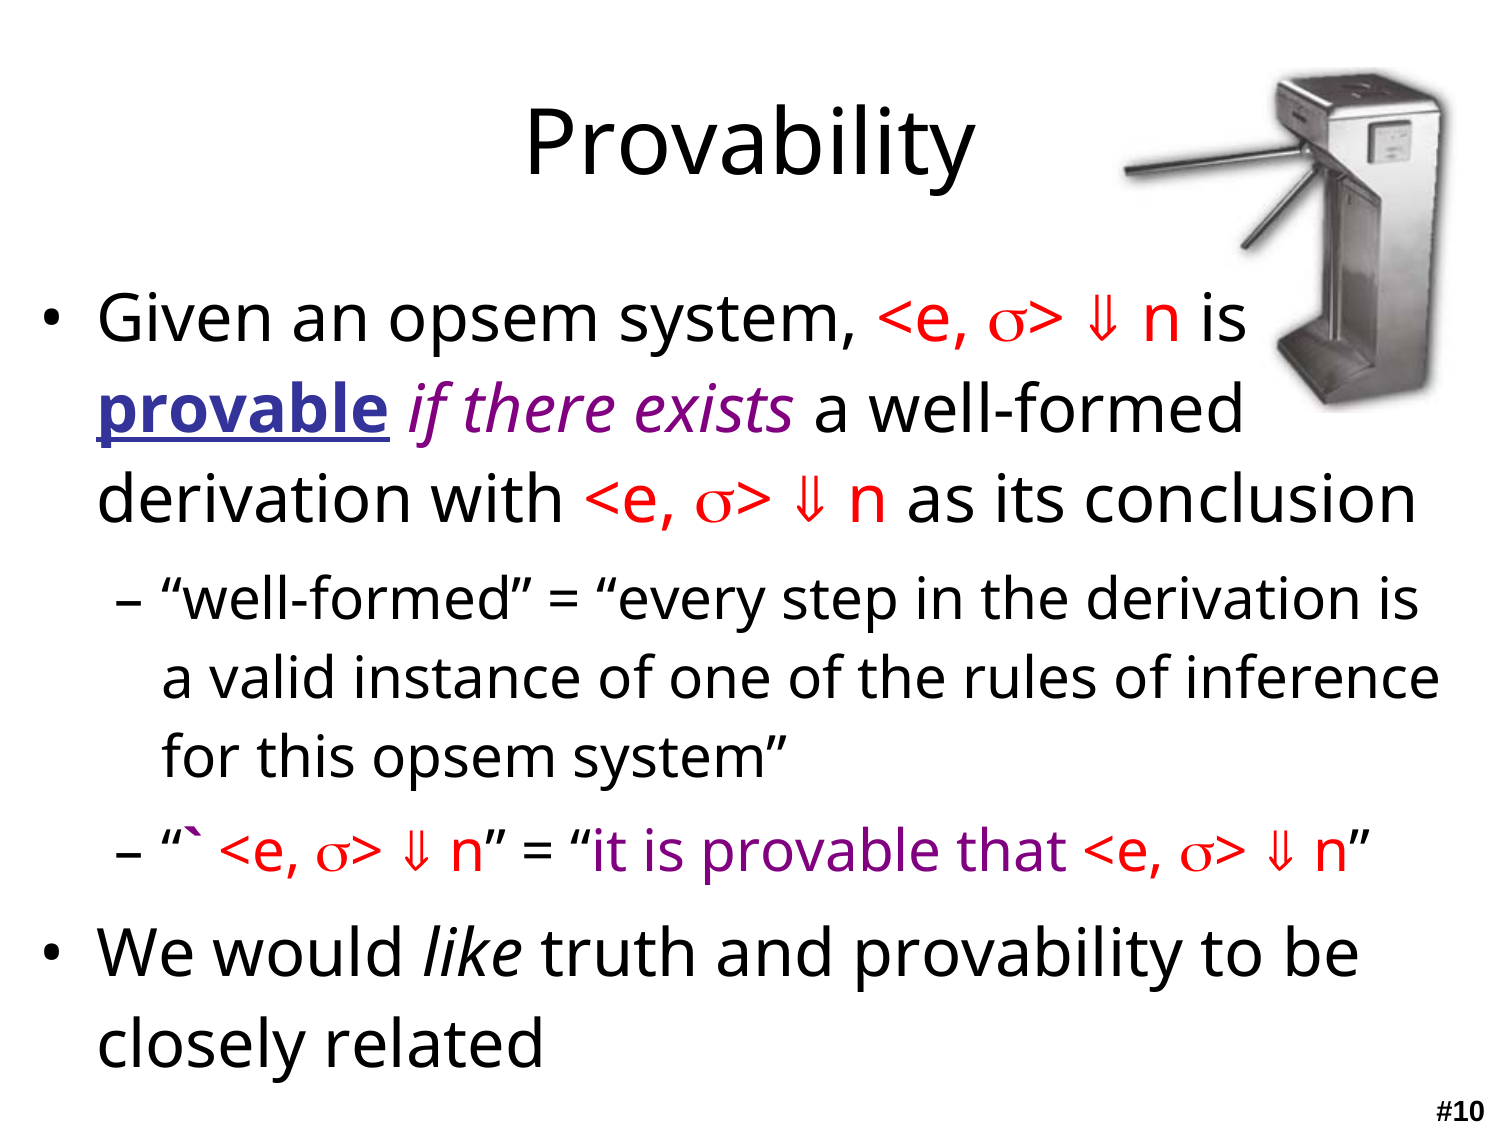

# Provability
Given an opsem system, <e, >  n is provable if there exists a well-formed derivation with <e, >  n as its conclusion
“well-formed” = “every step in the derivation is a valid instance of one of the rules of inference for this opsem system”
“` <e, >  n” = “it is provable that <e, >  n”
We would like truth and provability to be closely related
10